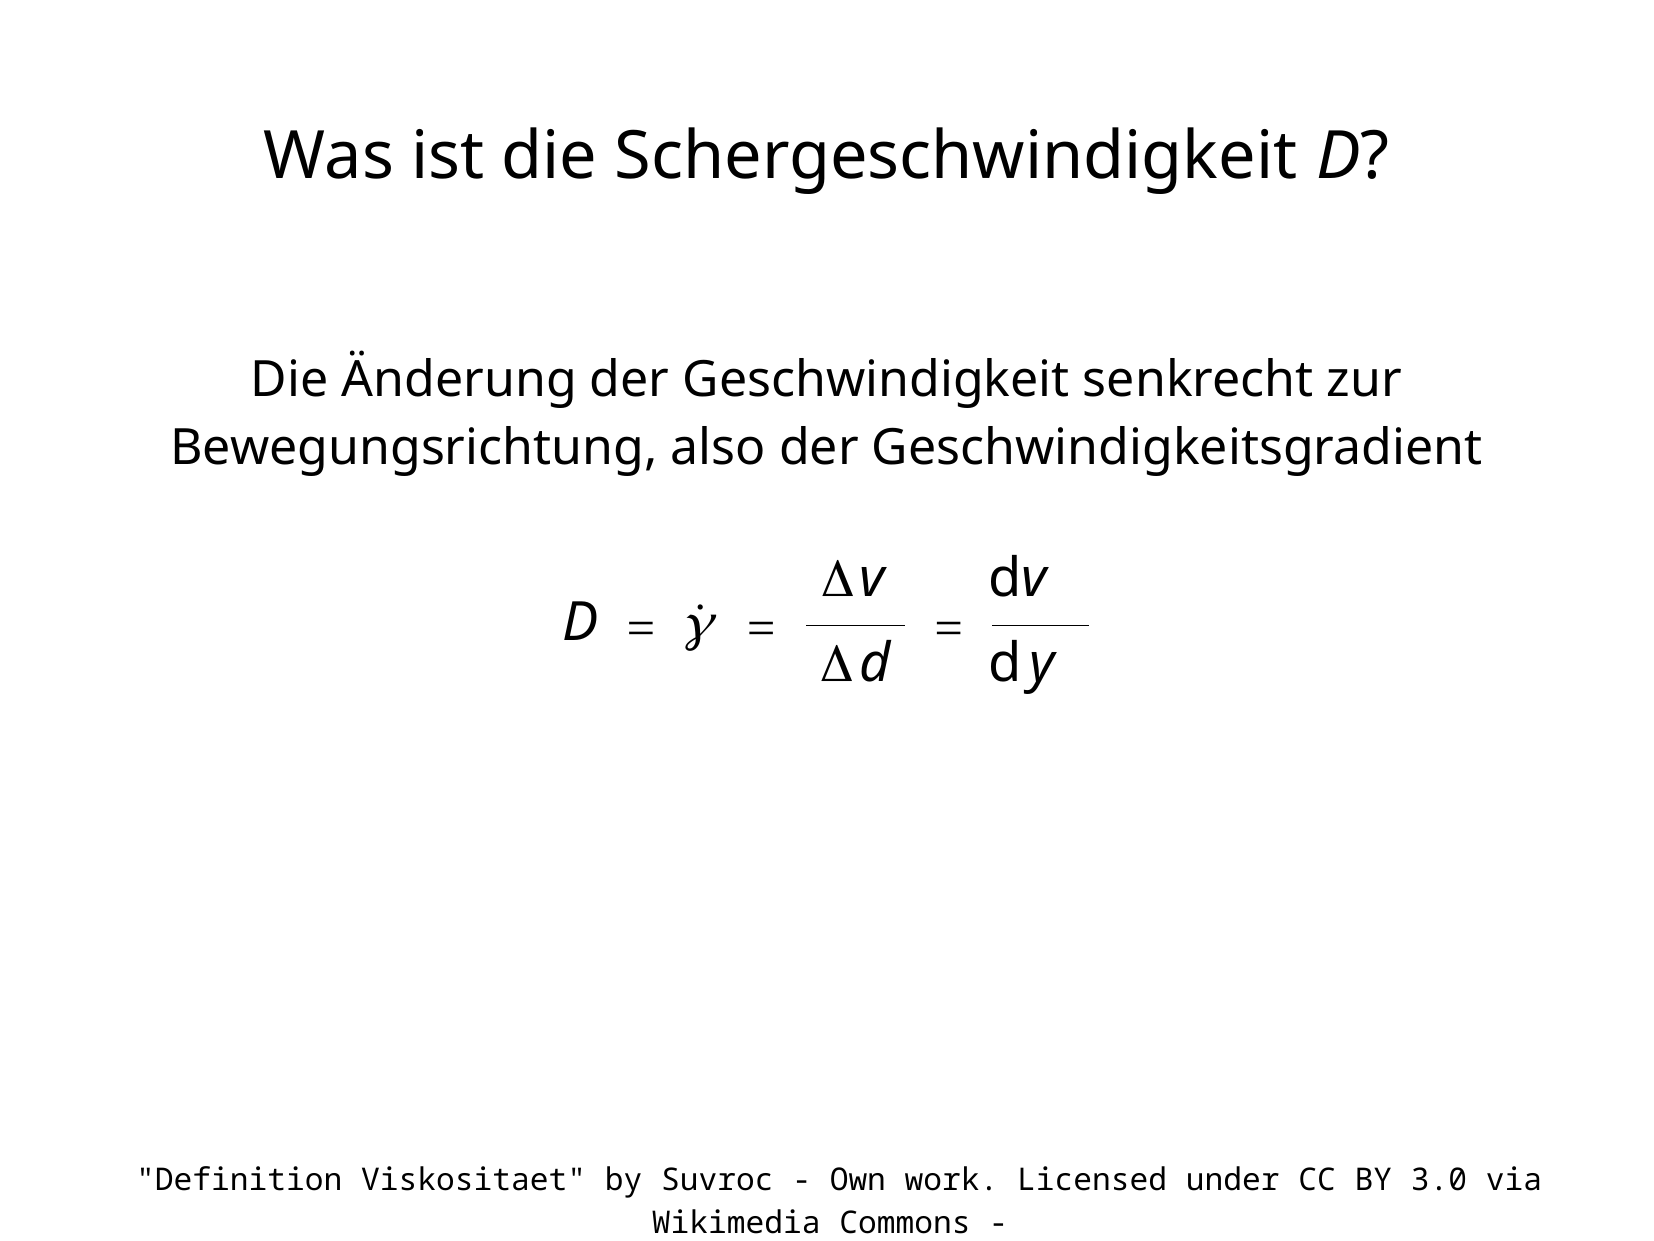

# Was ist die Schergeschwindigkeit D?
Die Änderung der Geschwindigkeit senkrecht zur Bewegungsrichtung, also der Geschwindigkeitsgradient
"Definition Viskositaet" by Suvroc - Own work. Licensed under CC BY 3.0 via Wikimedia Commons - https://commons.wikimedia.org/wiki/File:Definition_Viskositaet.png